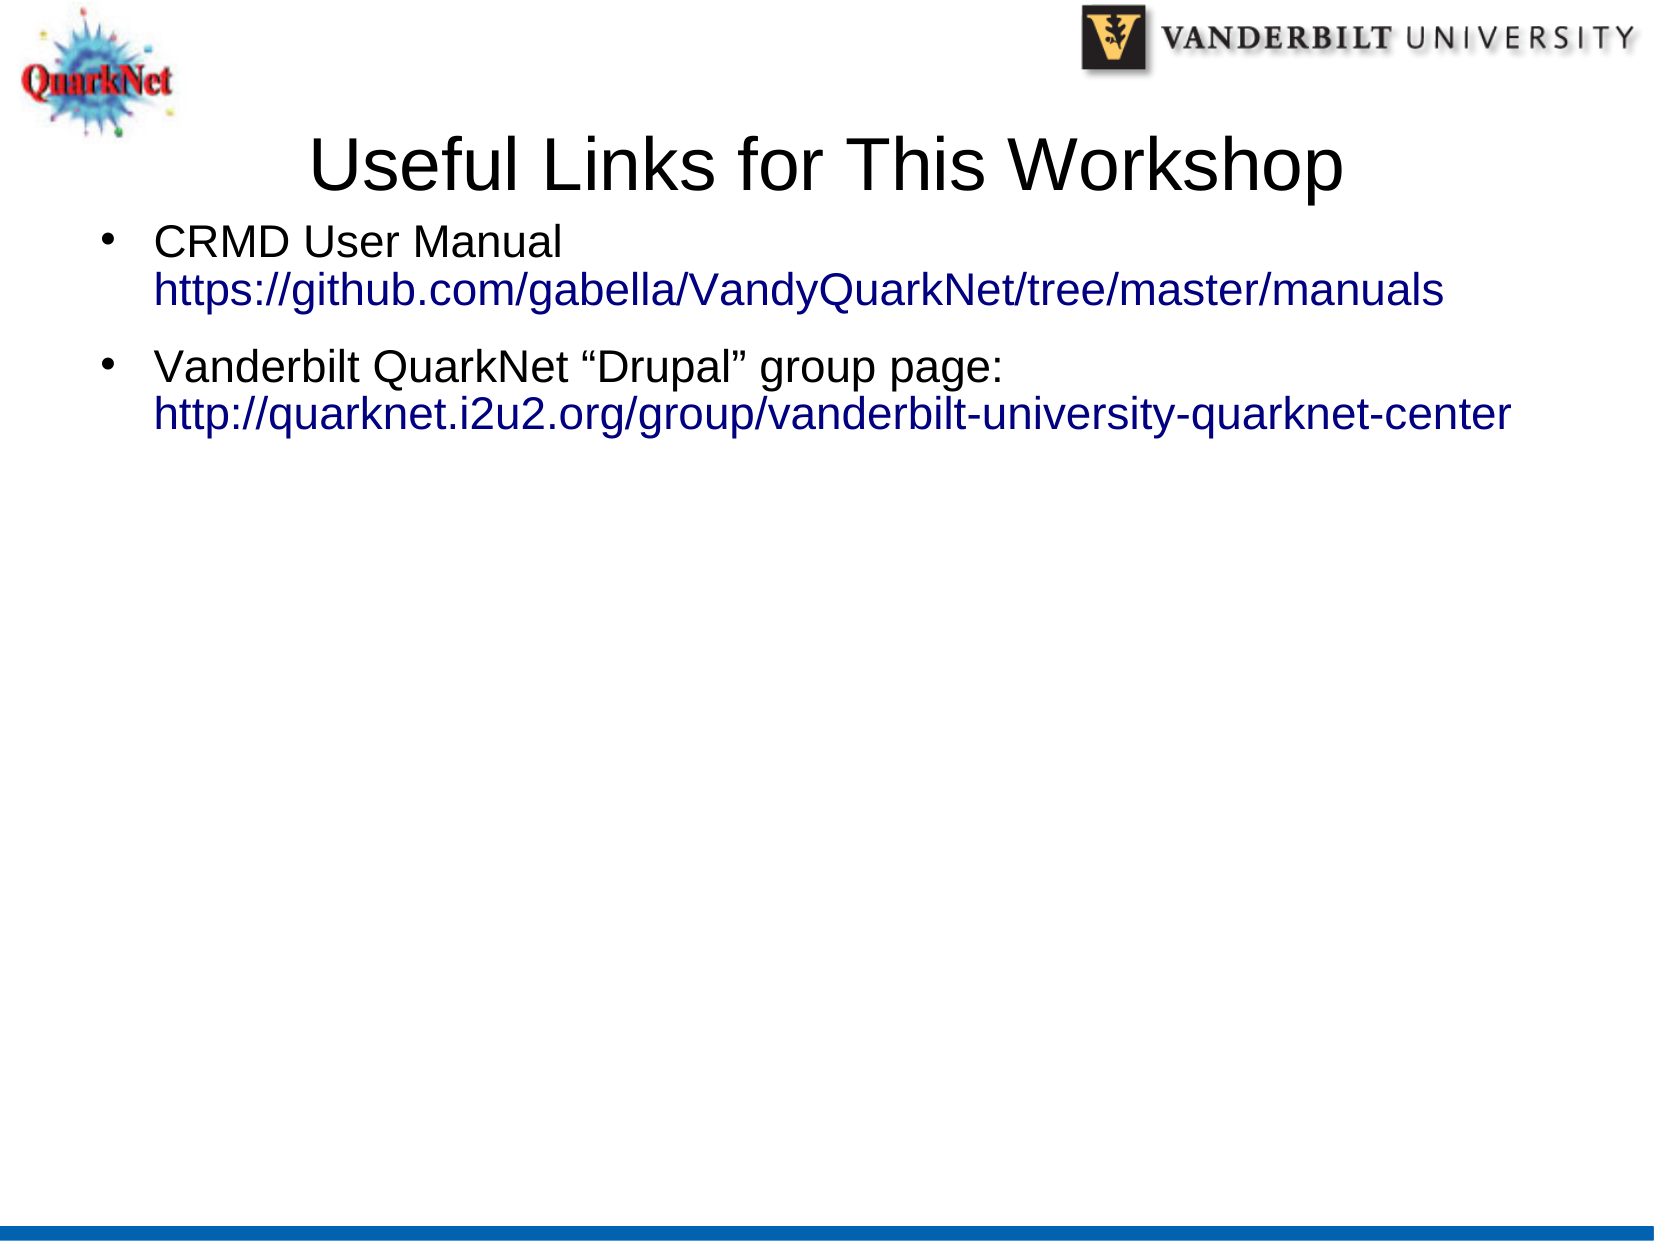

# Useful Links for This Workshop
CRMD User Manual
https://github.com/gabella/VandyQuarkNet/tree/master/manuals
Vanderbilt QuarkNet “Drupal” group page: http://quarknet.i2u2.org/group/vanderbilt-university-quarknet-center